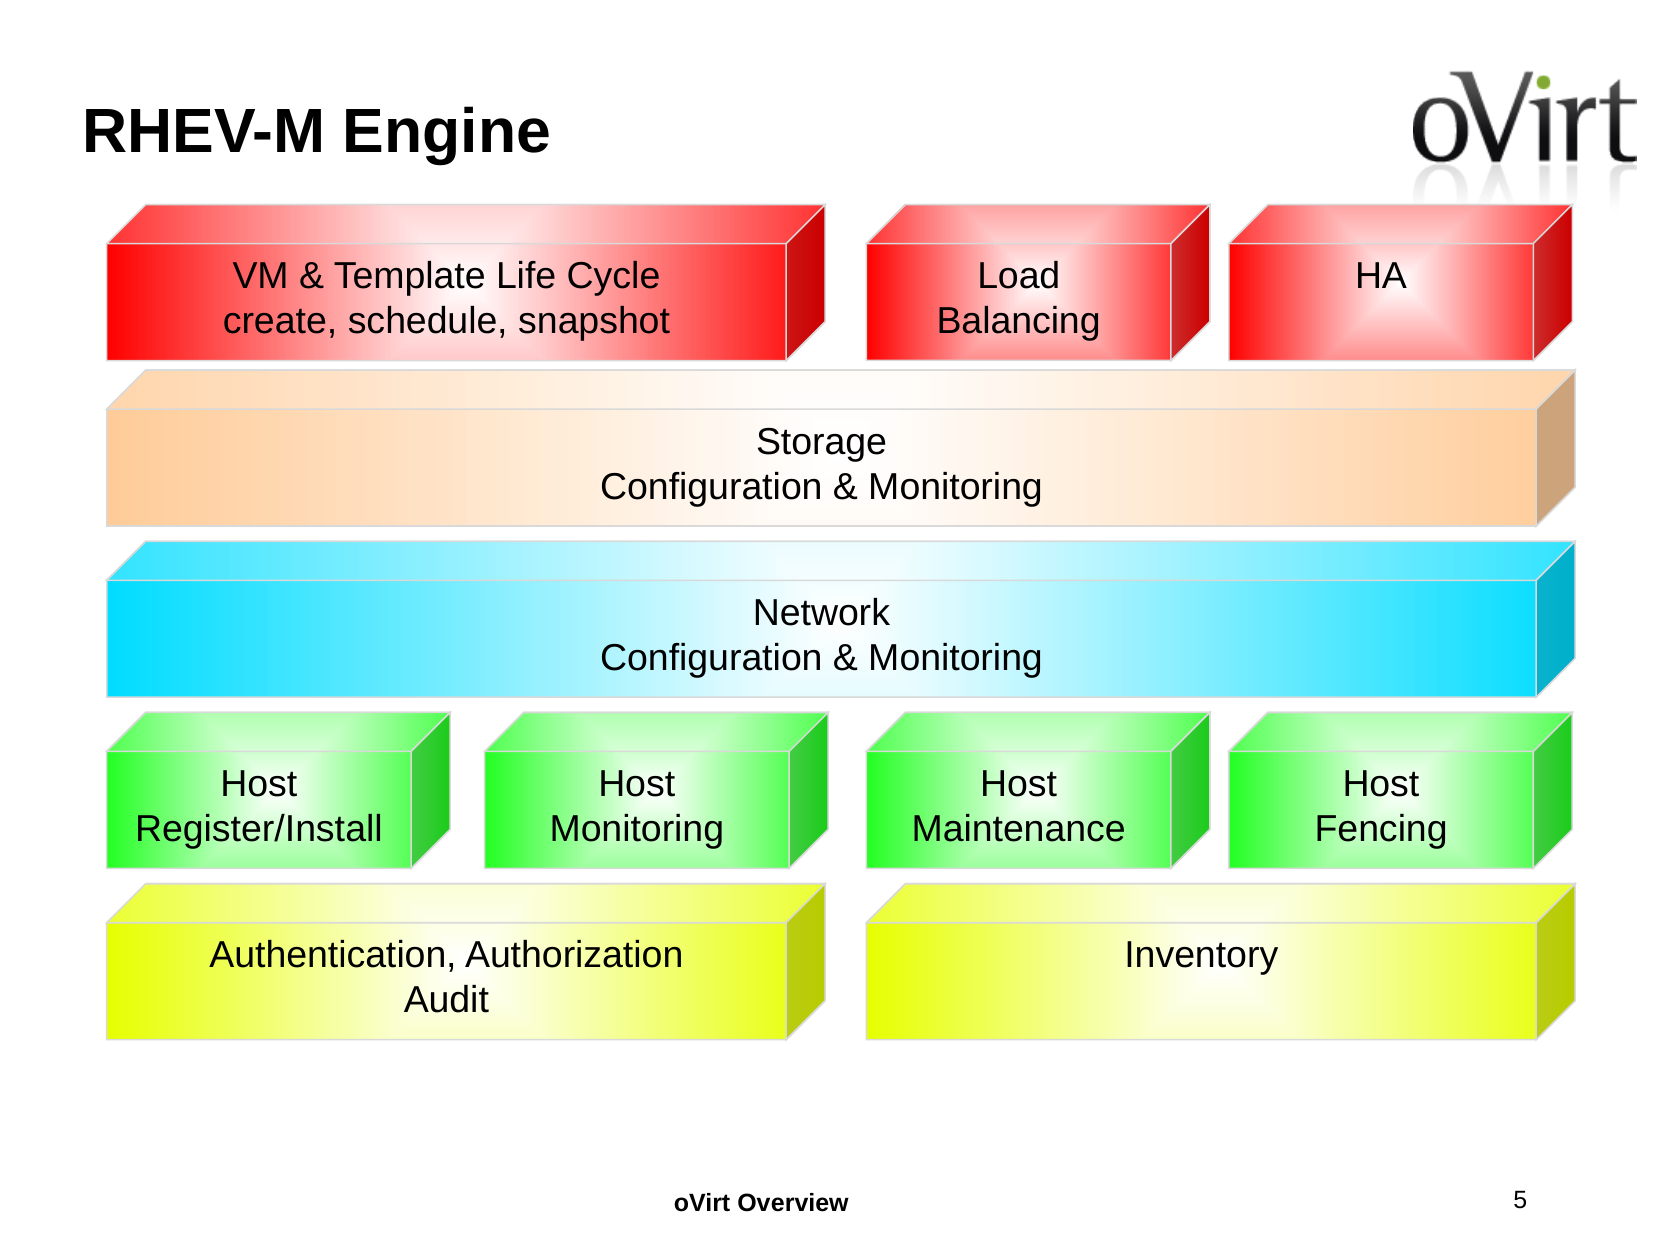

# RHEV-M Engine
Load
Balancing
HA
VM & Template Life Cycle
create, schedule, snapshot
Storage
Configuration & Monitoring
Network
Configuration & Monitoring
Host
Register/Install
Host
Maintenance
Host
Monitoring
Host
Fencing
Authentication, Authorization
Audit
Inventory